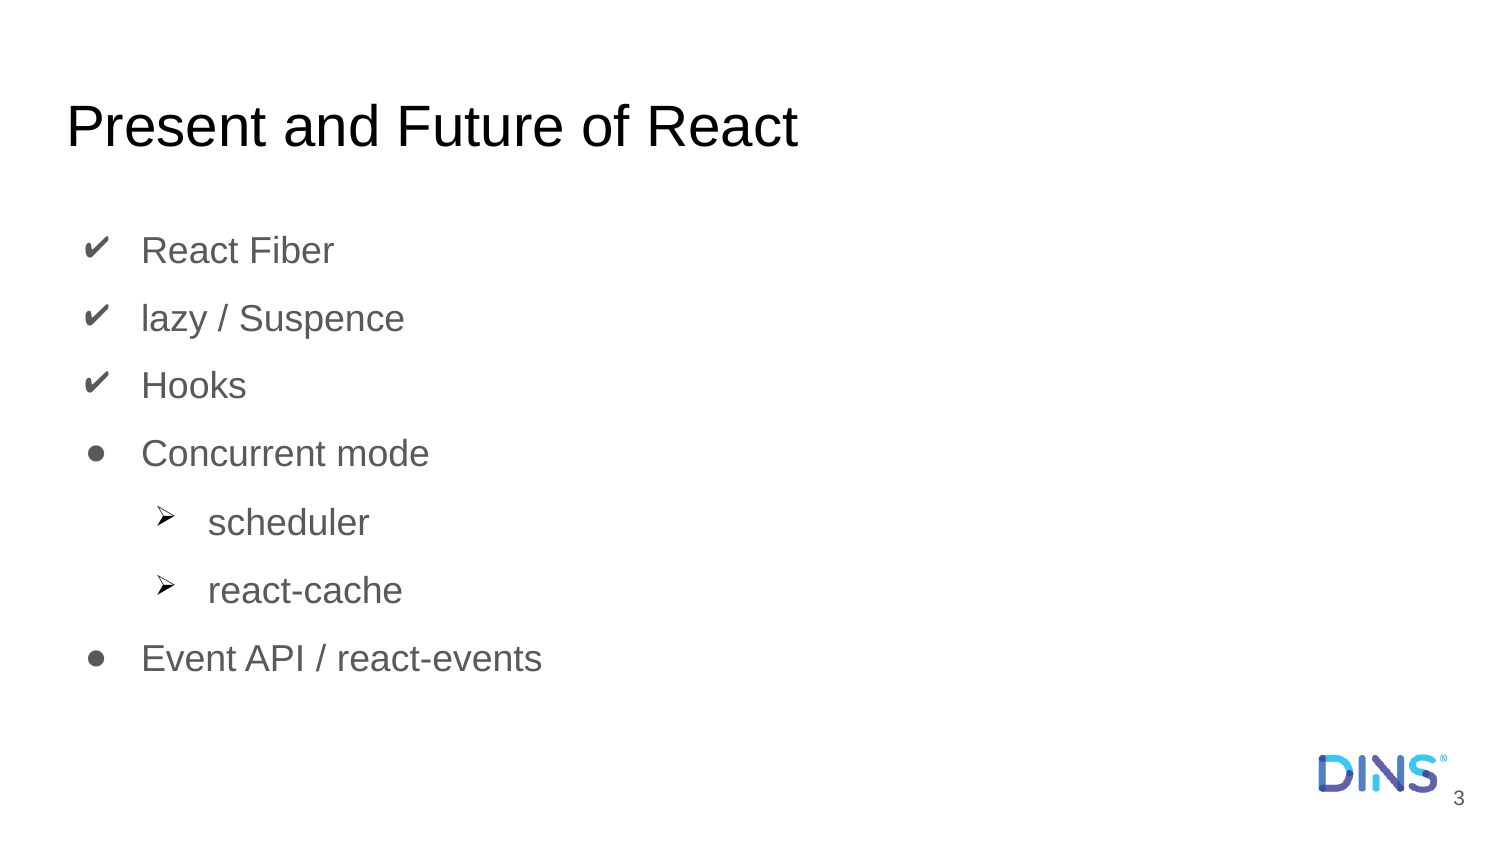

# Present and Future of React
React Fiber
lazy / Suspence
Hooks
Concurrent mode
scheduler
react-cache
Event API / react-events
3